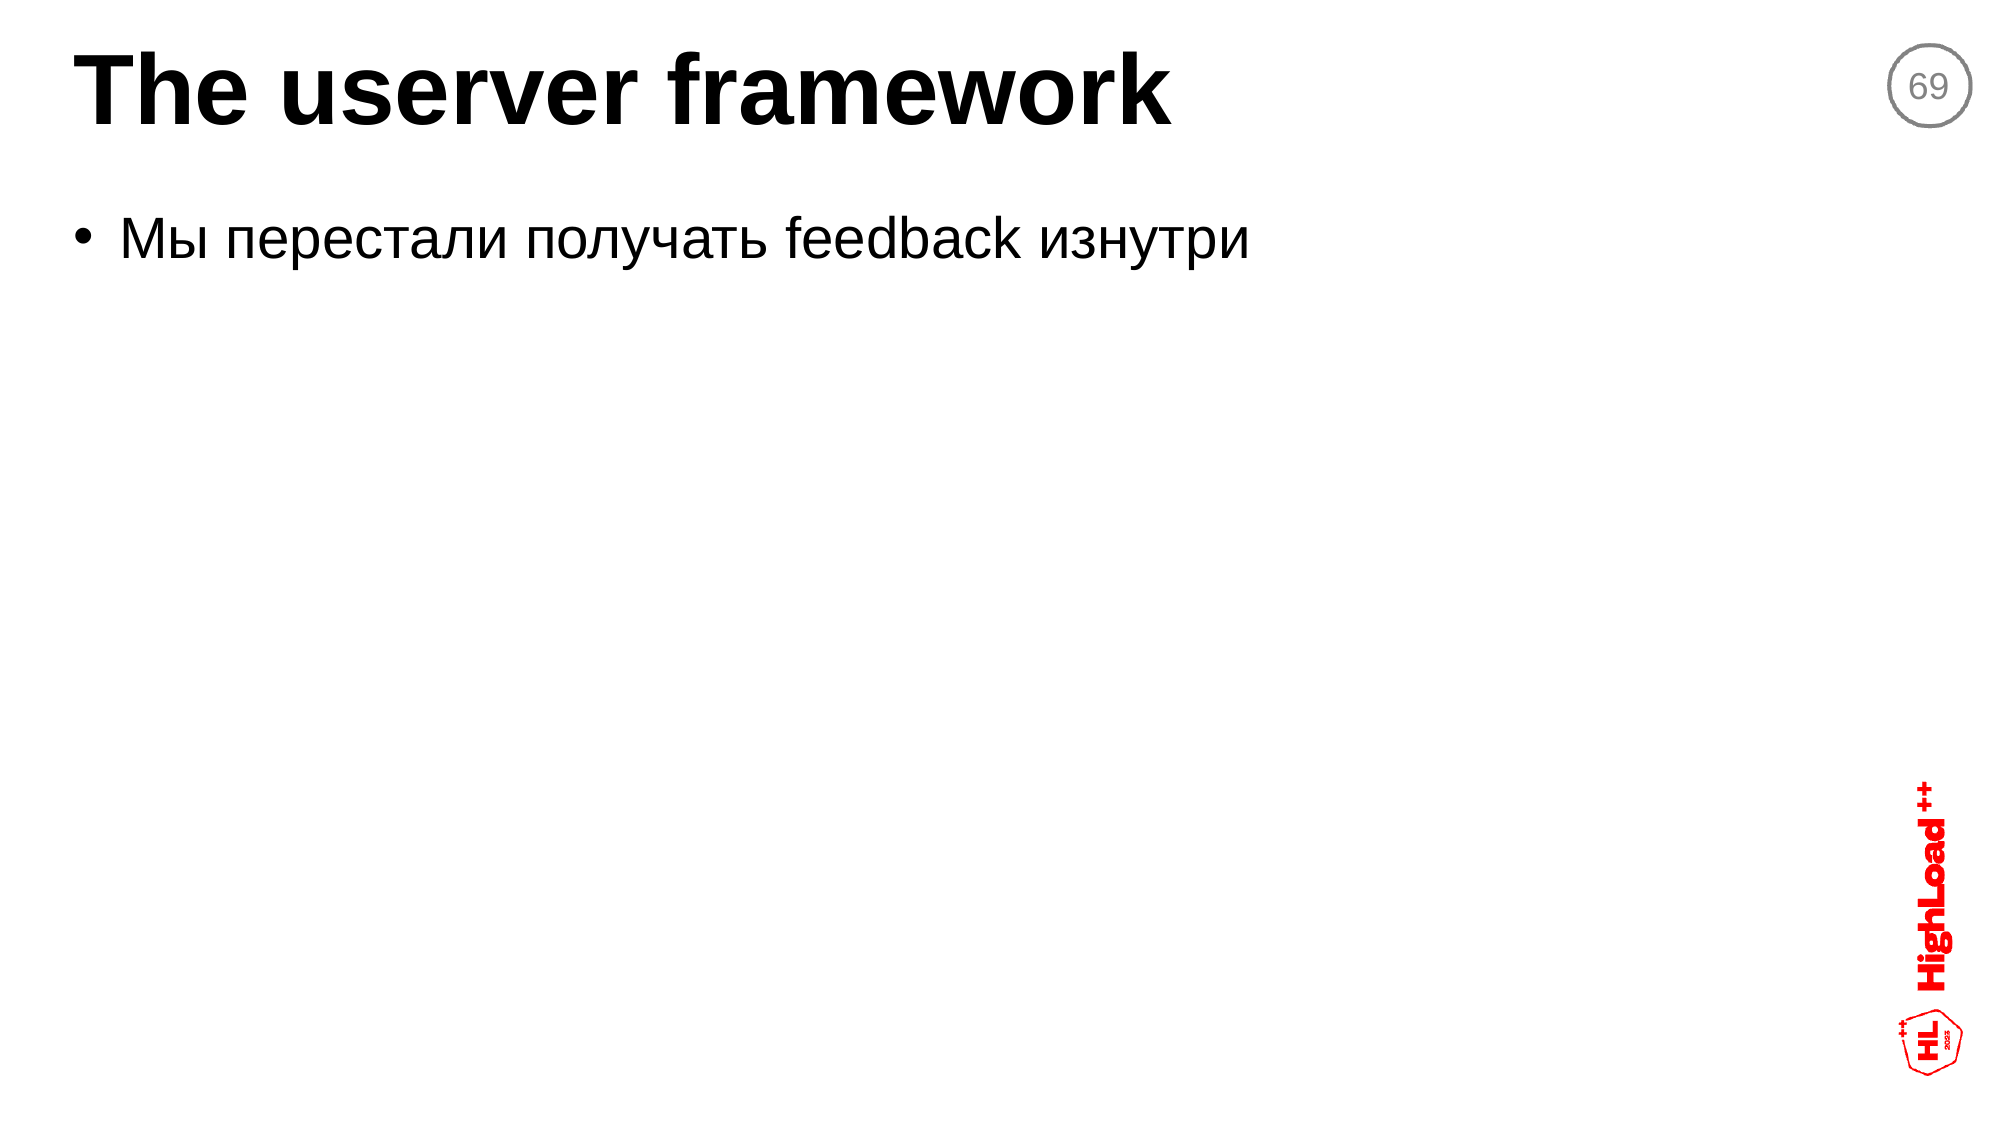

# The userver framework
69
 Мы перестали получать feedback изнутри